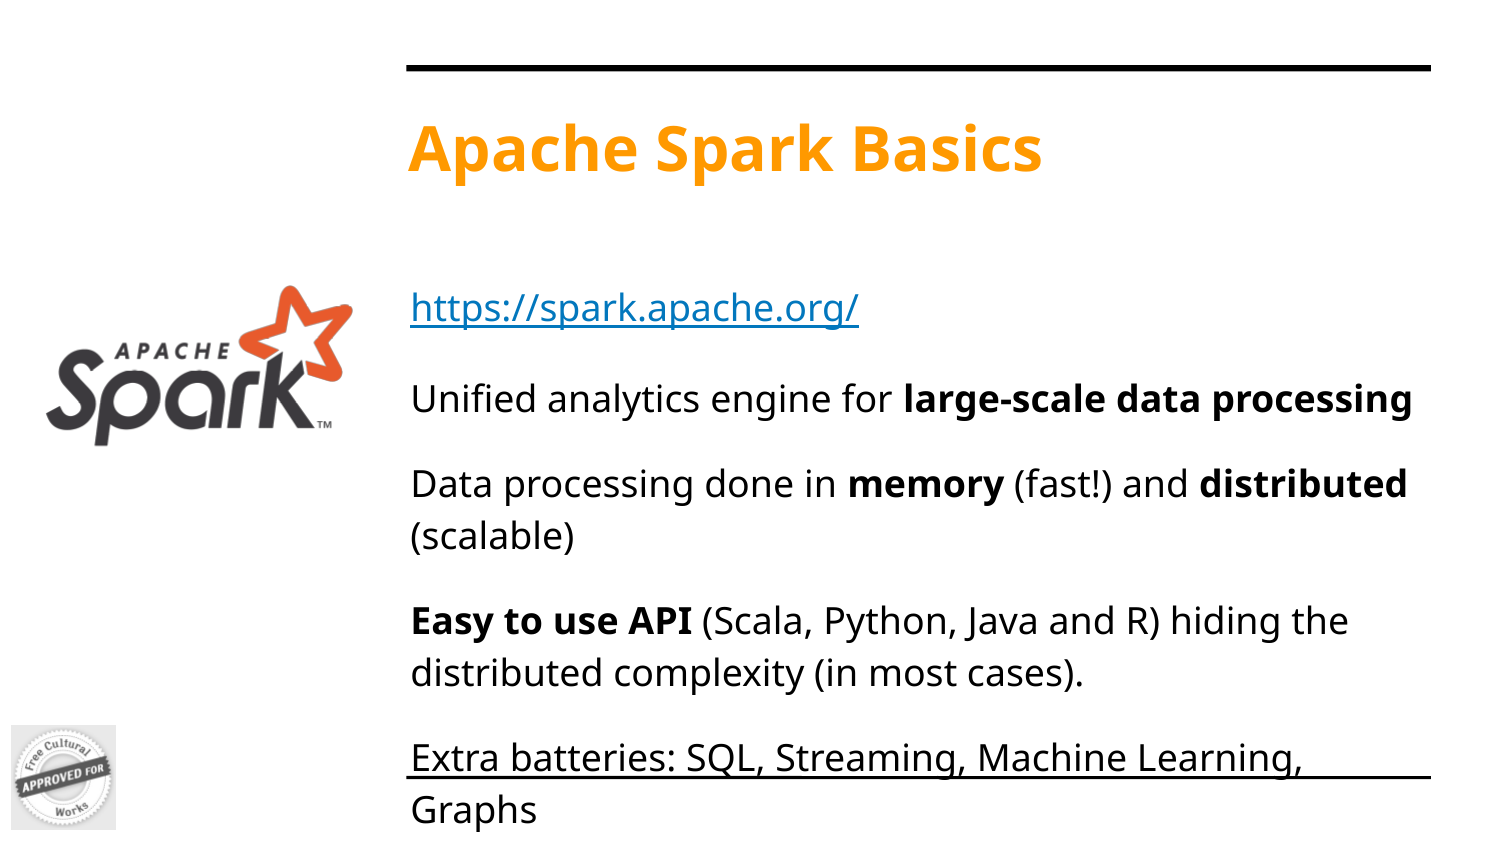

# Apache Spark Basics
https://spark.apache.org/
Unified analytics engine for large-scale data processing
Data processing done in memory (fast!) and distributed (scalable)
Easy to use API (Scala, Python, Java and R) hiding the distributed complexity (in most cases).
Extra batteries: SQL, Streaming, Machine Learning, Graphs